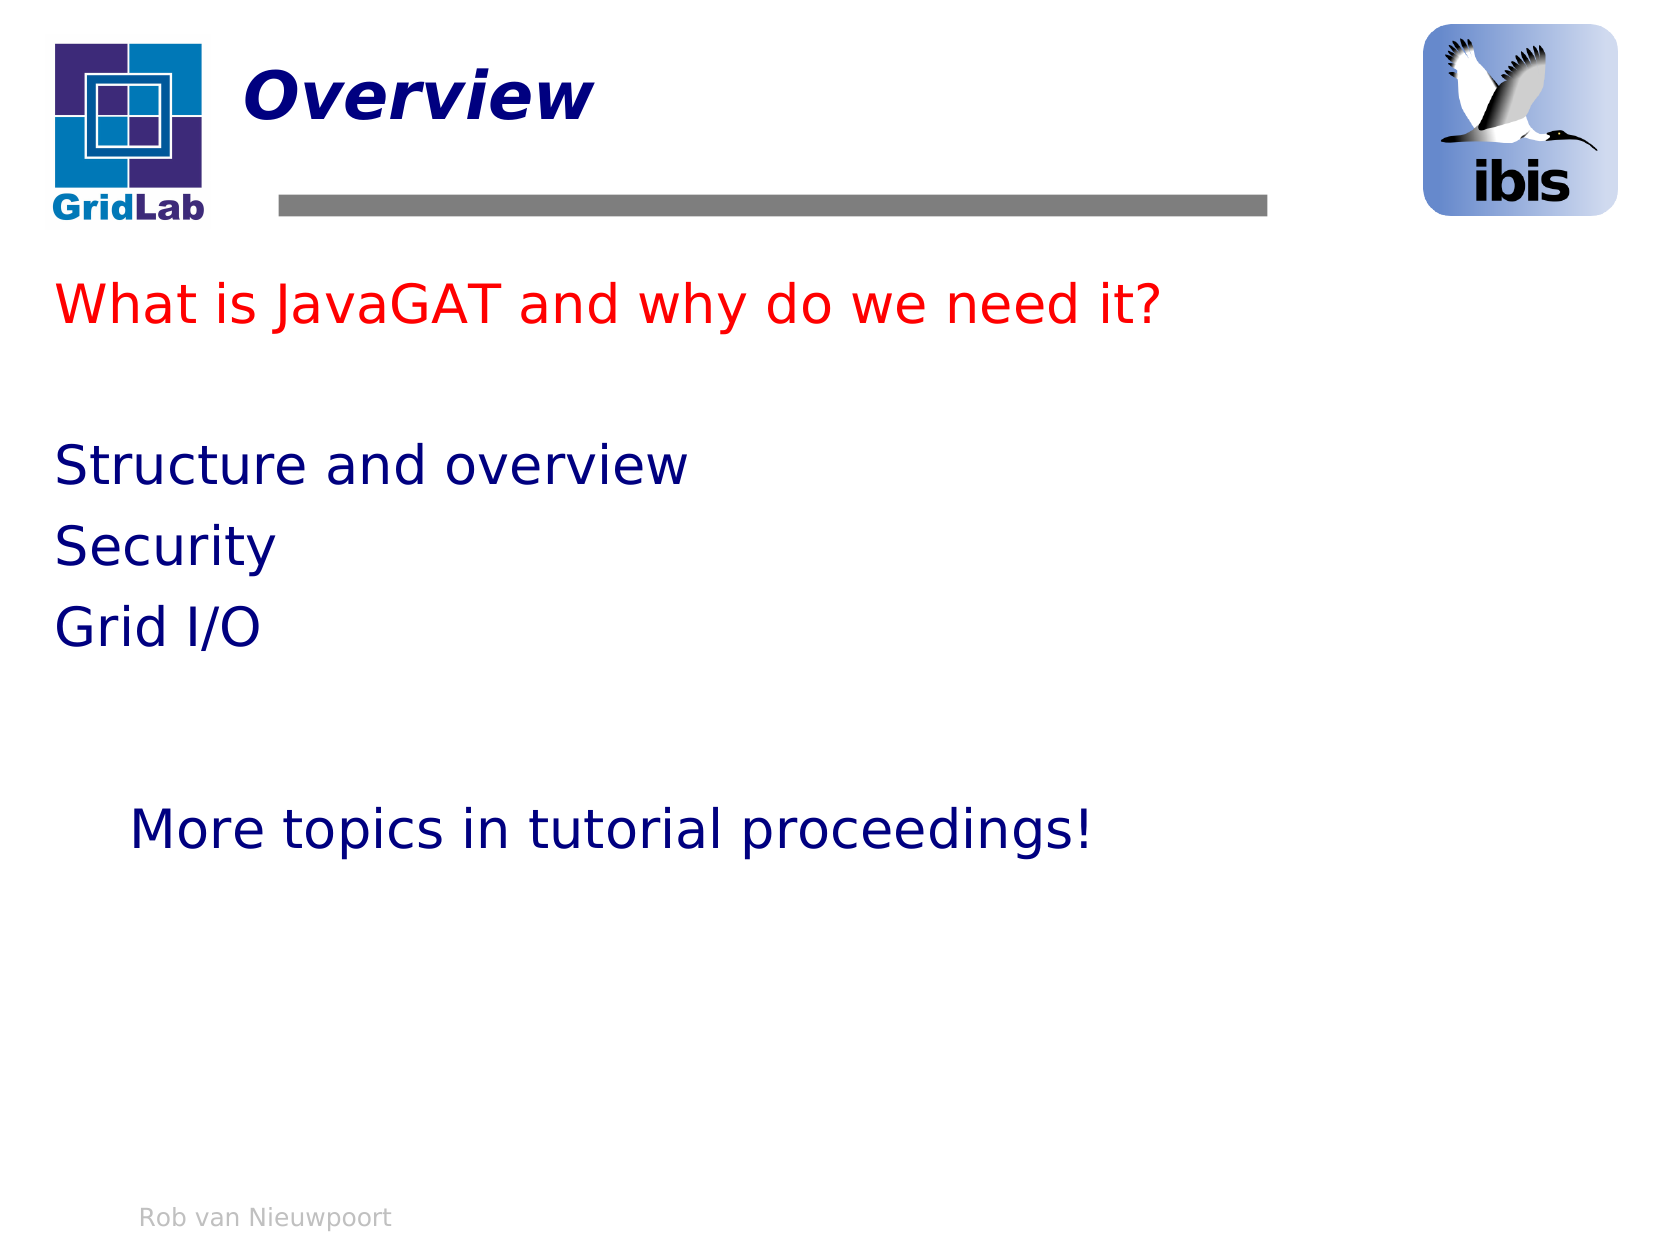

# Overview
What is JavaGAT and why do we need it?
Structure and overview
Security
Grid I/O
More topics in tutorial proceedings!